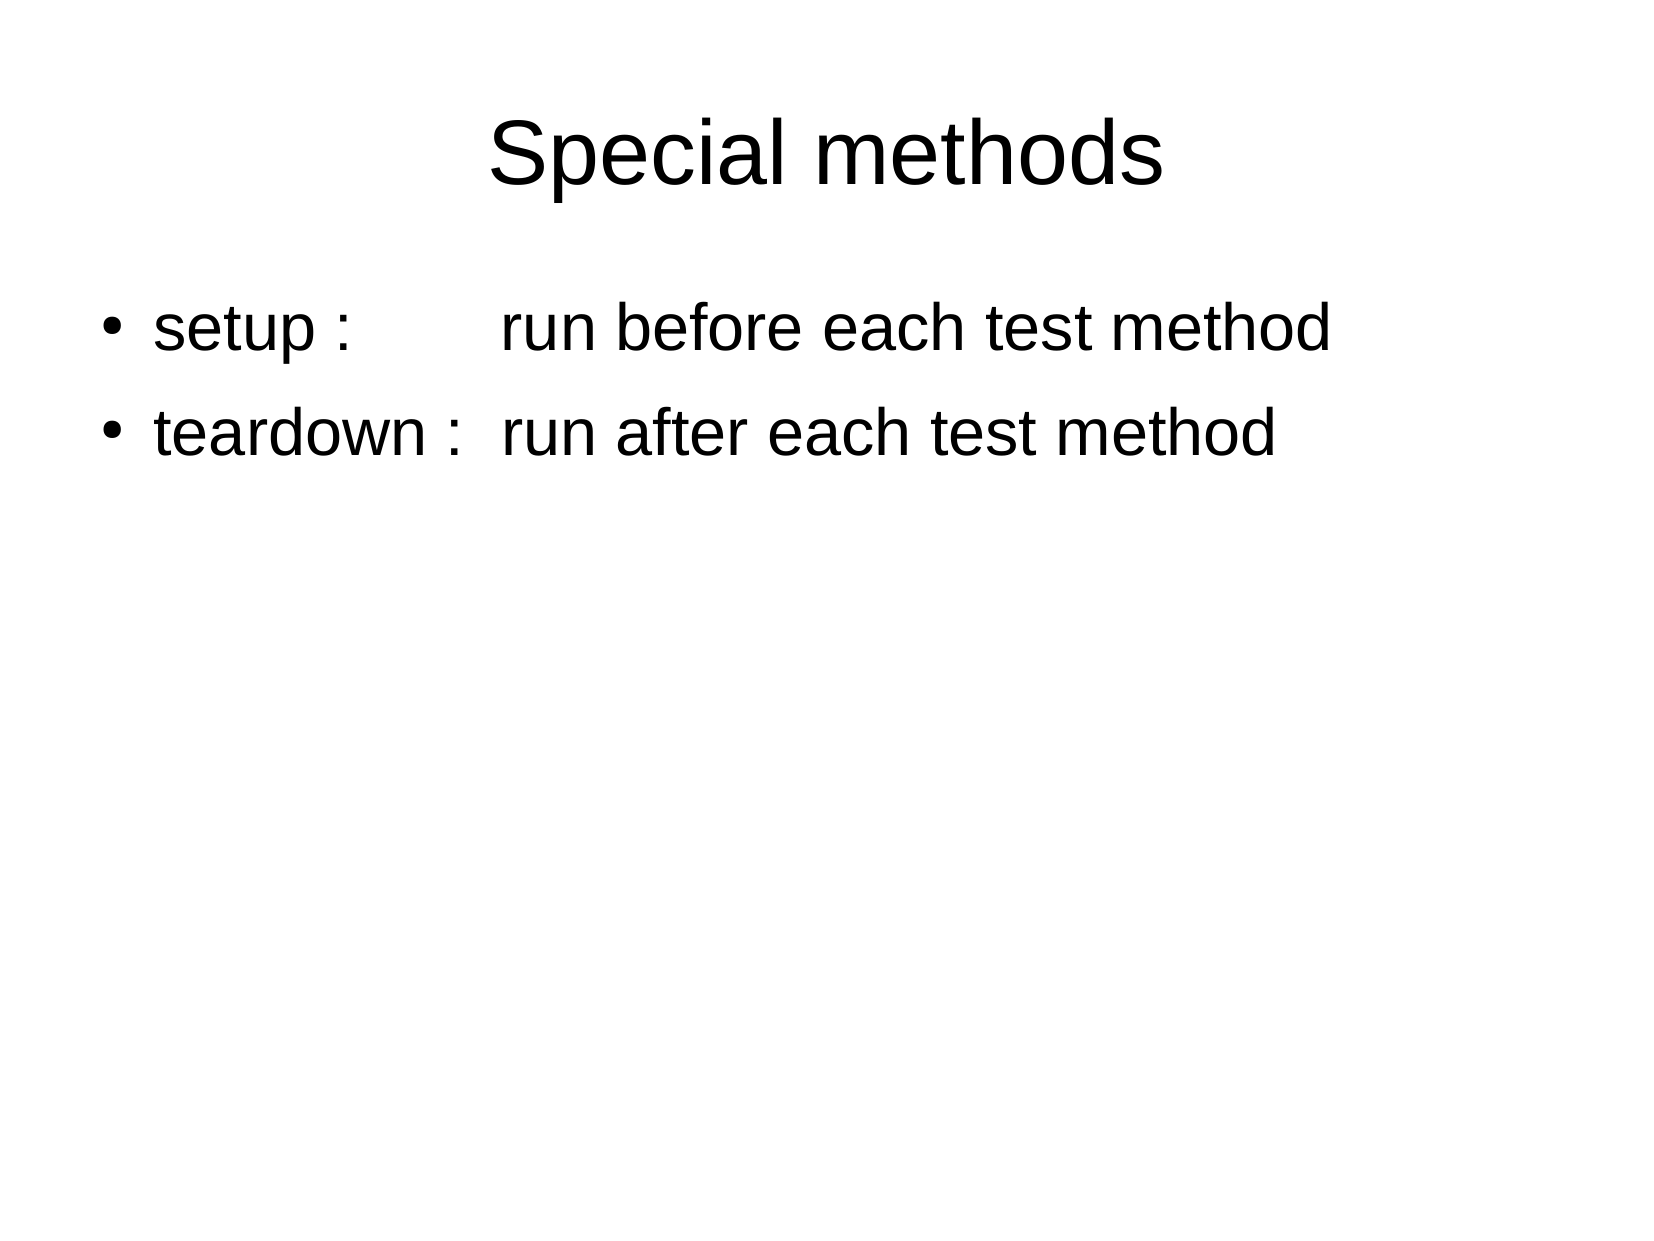

# Special methods
setup : run before each test method
teardown : run after each test method